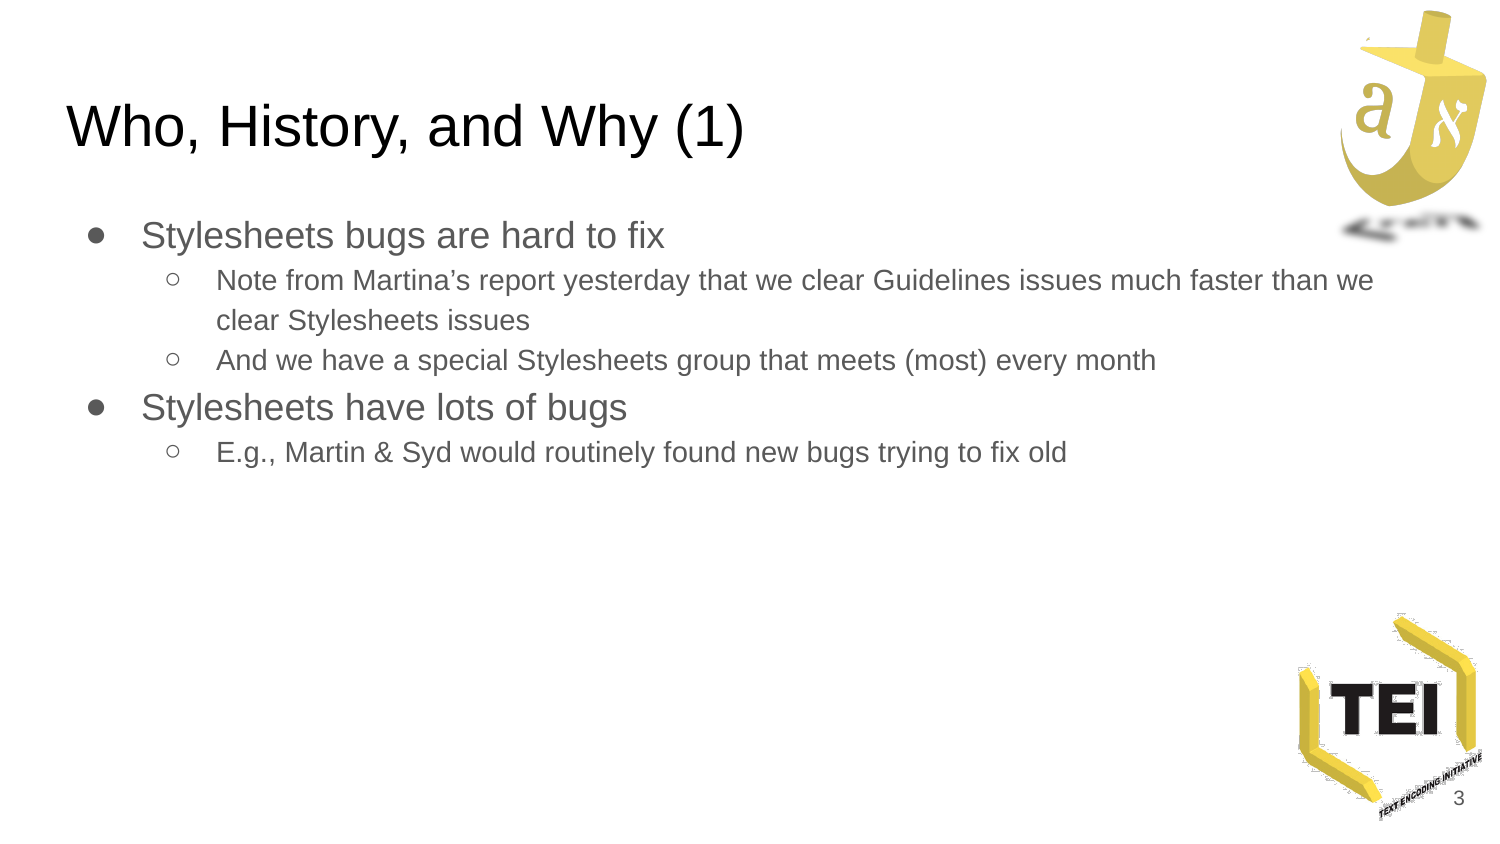

# Who, History, and Why (1)
Stylesheets bugs are hard to fix
Note from Martina’s report yesterday that we clear Guidelines issues much faster than we clear Stylesheets issues
And we have a special Stylesheets group that meets (most) every month
Stylesheets have lots of bugs
E.g., Martin & Syd would routinely found new bugs trying to fix old